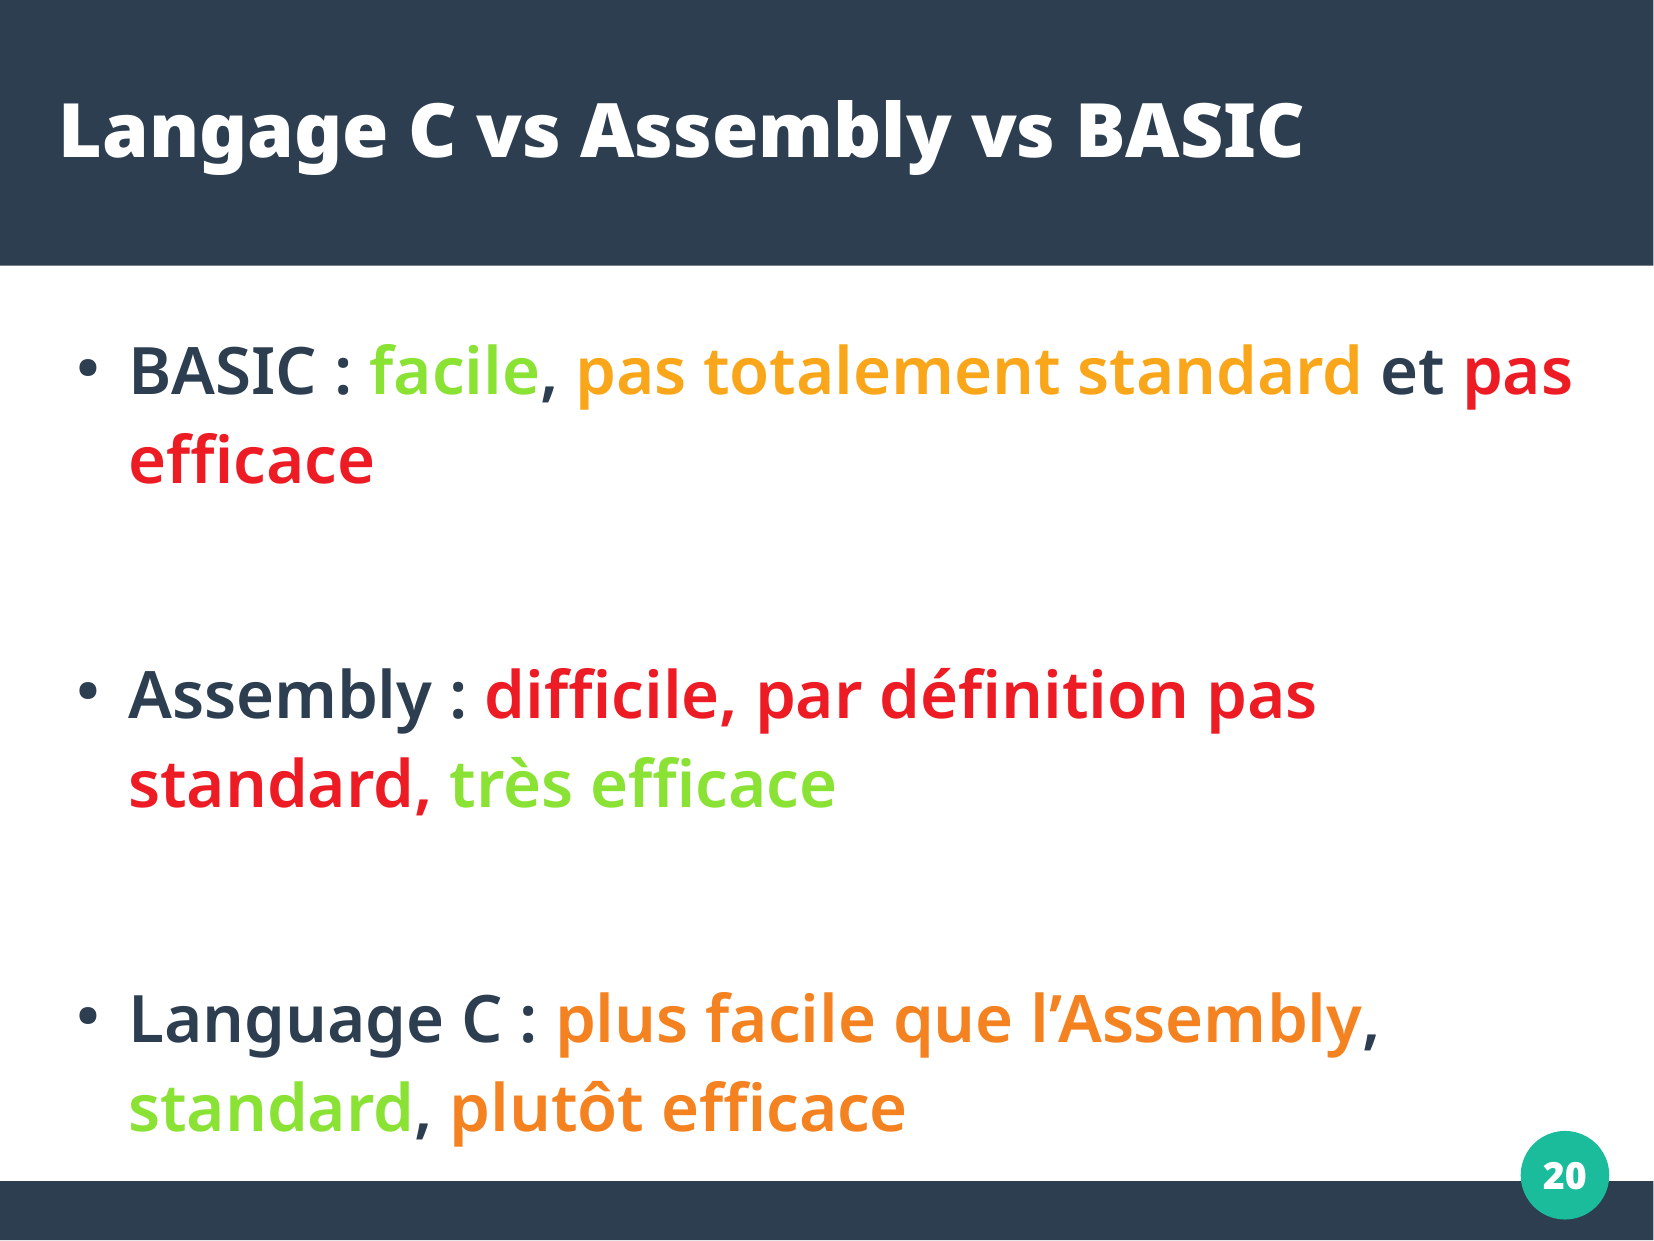

# Langage C vs Assembly vs BASIC
BASIC : facile, pas totalement standard et pas efficace
Assembly : difficile, par définition pas standard, très efficace
Language C : plus facile que l’Assembly, standard, plutôt efficace
20